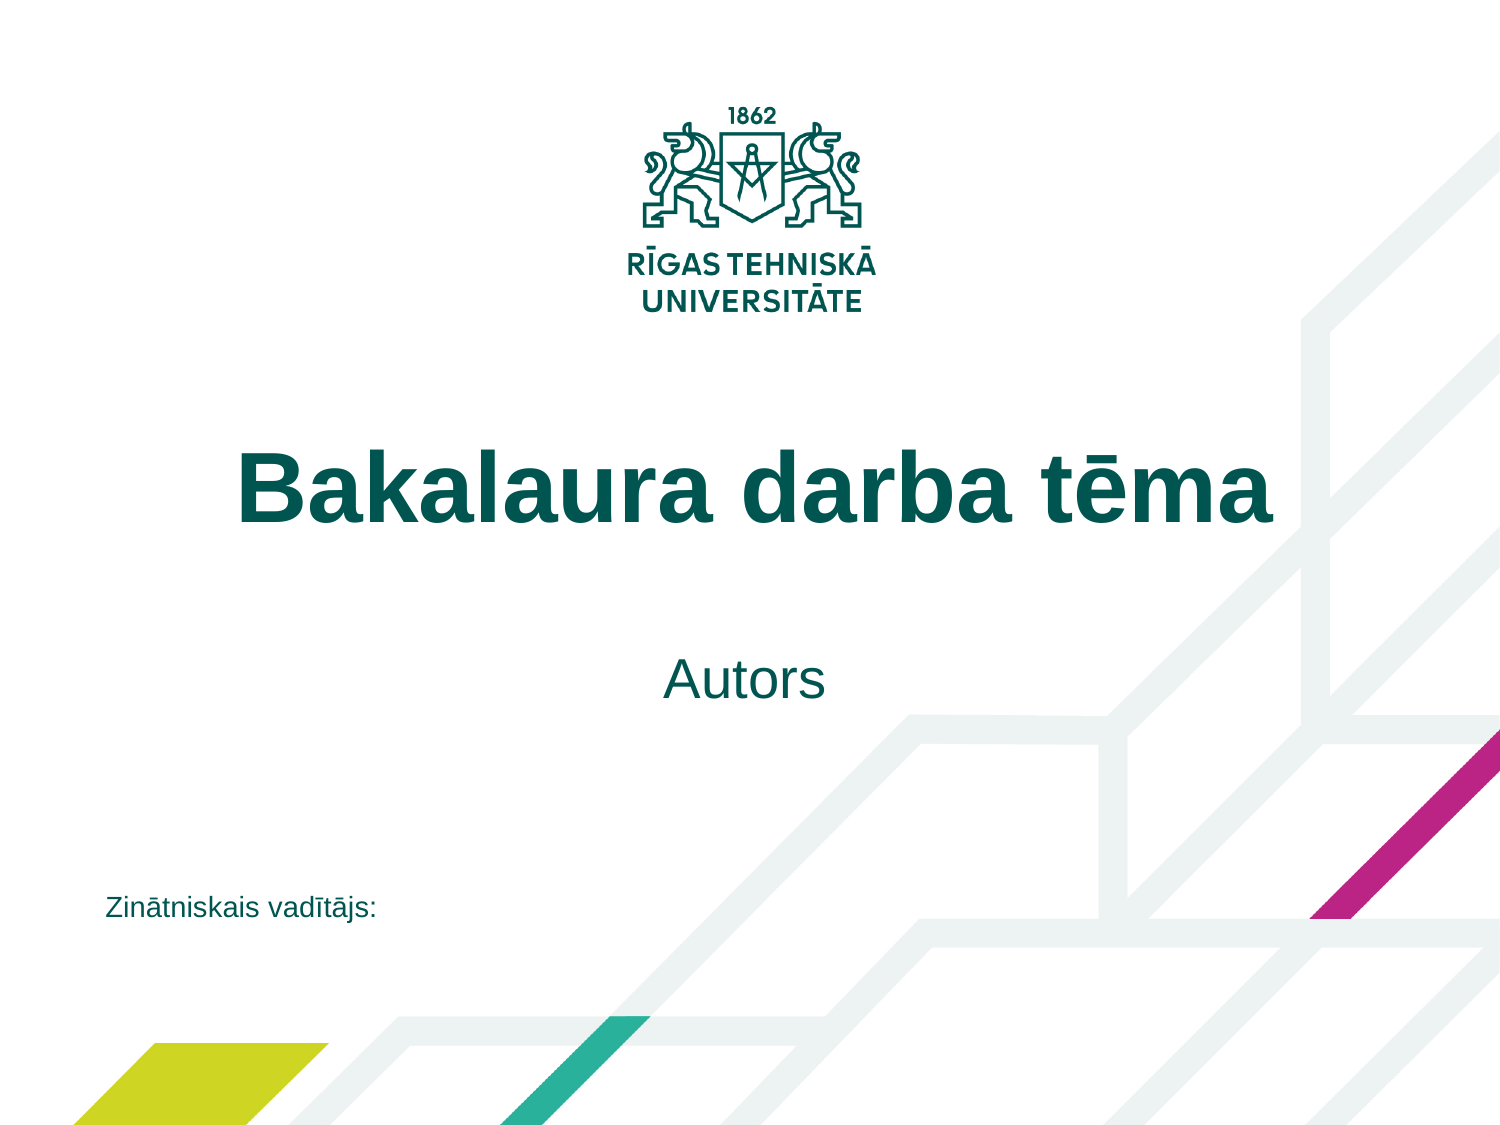

Bakalaura darba tēma
# Autors
Zinātniskais vadītājs: